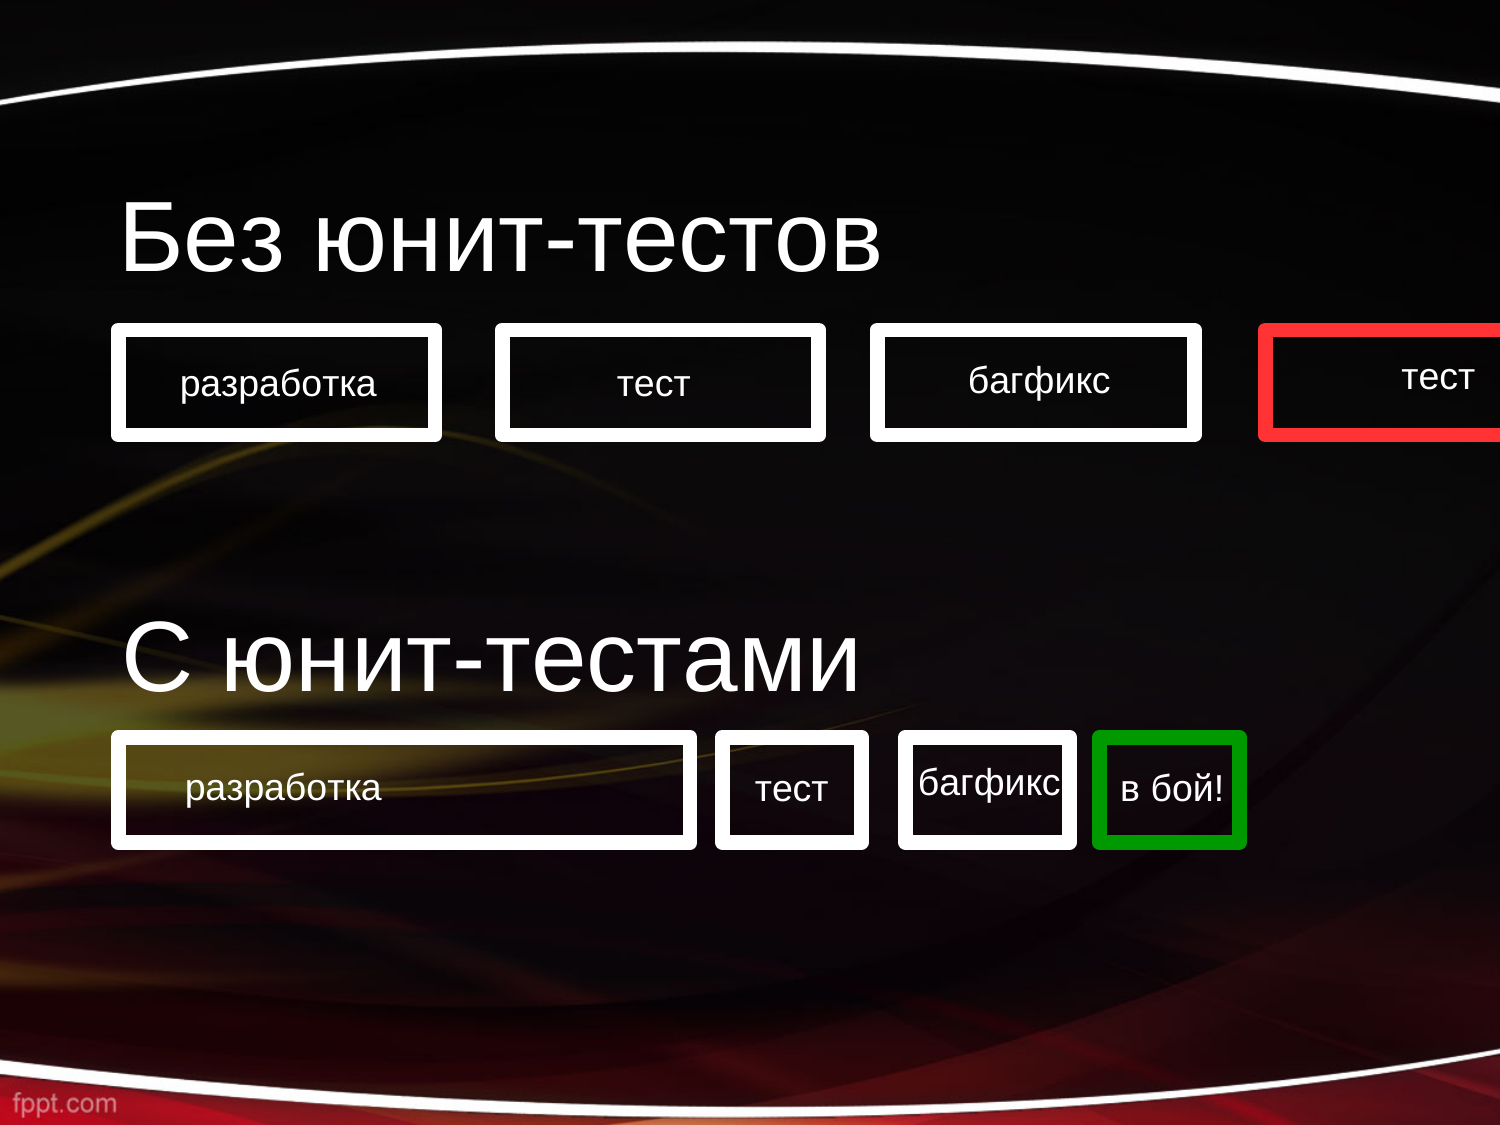

# Без юнит-тестов
тест
багфикс
разработка
тест
С юнит-тестами
багфикс
разработка
тест
в бой!